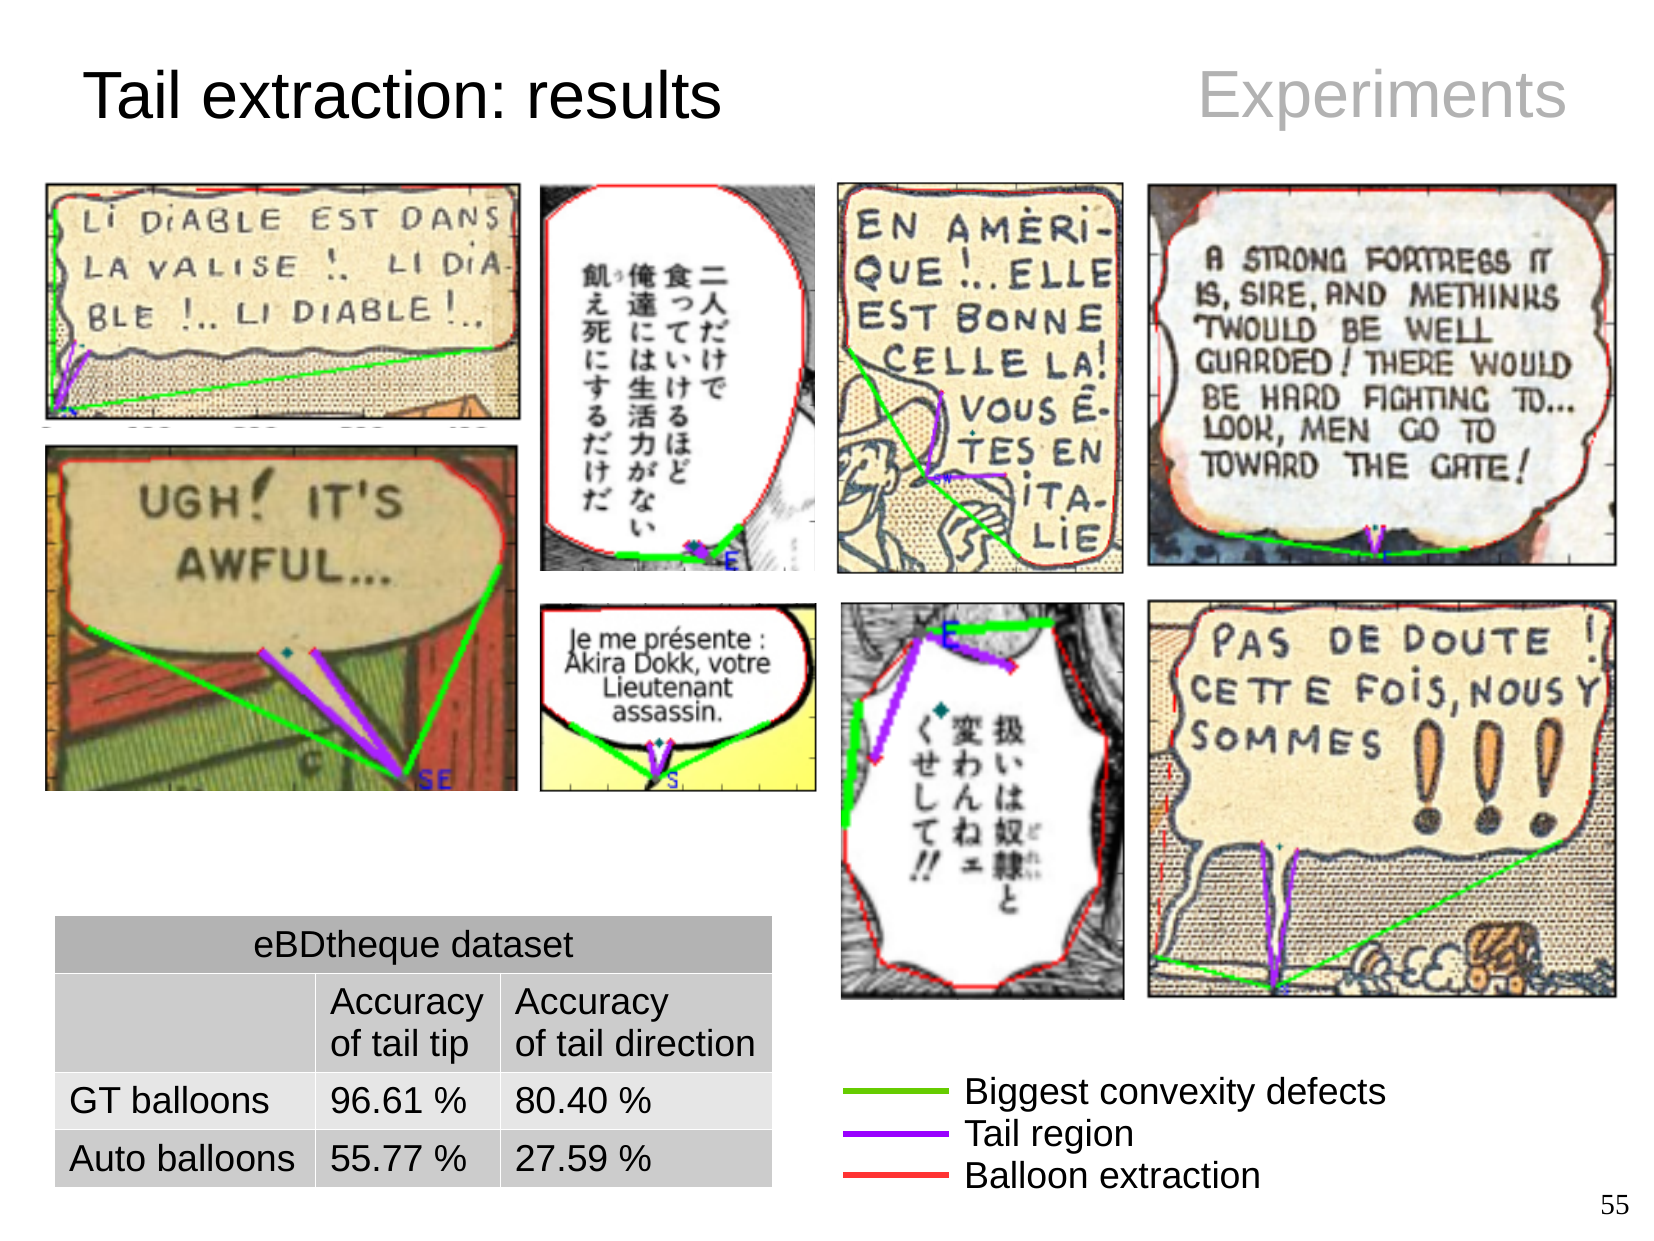

# Tail extraction: results
| eBDtheque dataset | | |
| --- | --- | --- |
| | Accuracy of tail tip | Accuracy of tail direction |
| GT balloons | 96.61 % | 80.40 % |
| Auto balloons | 55.77 % | 27.59 % |
Biggest convexity defects
Tail region
Balloon extraction
55